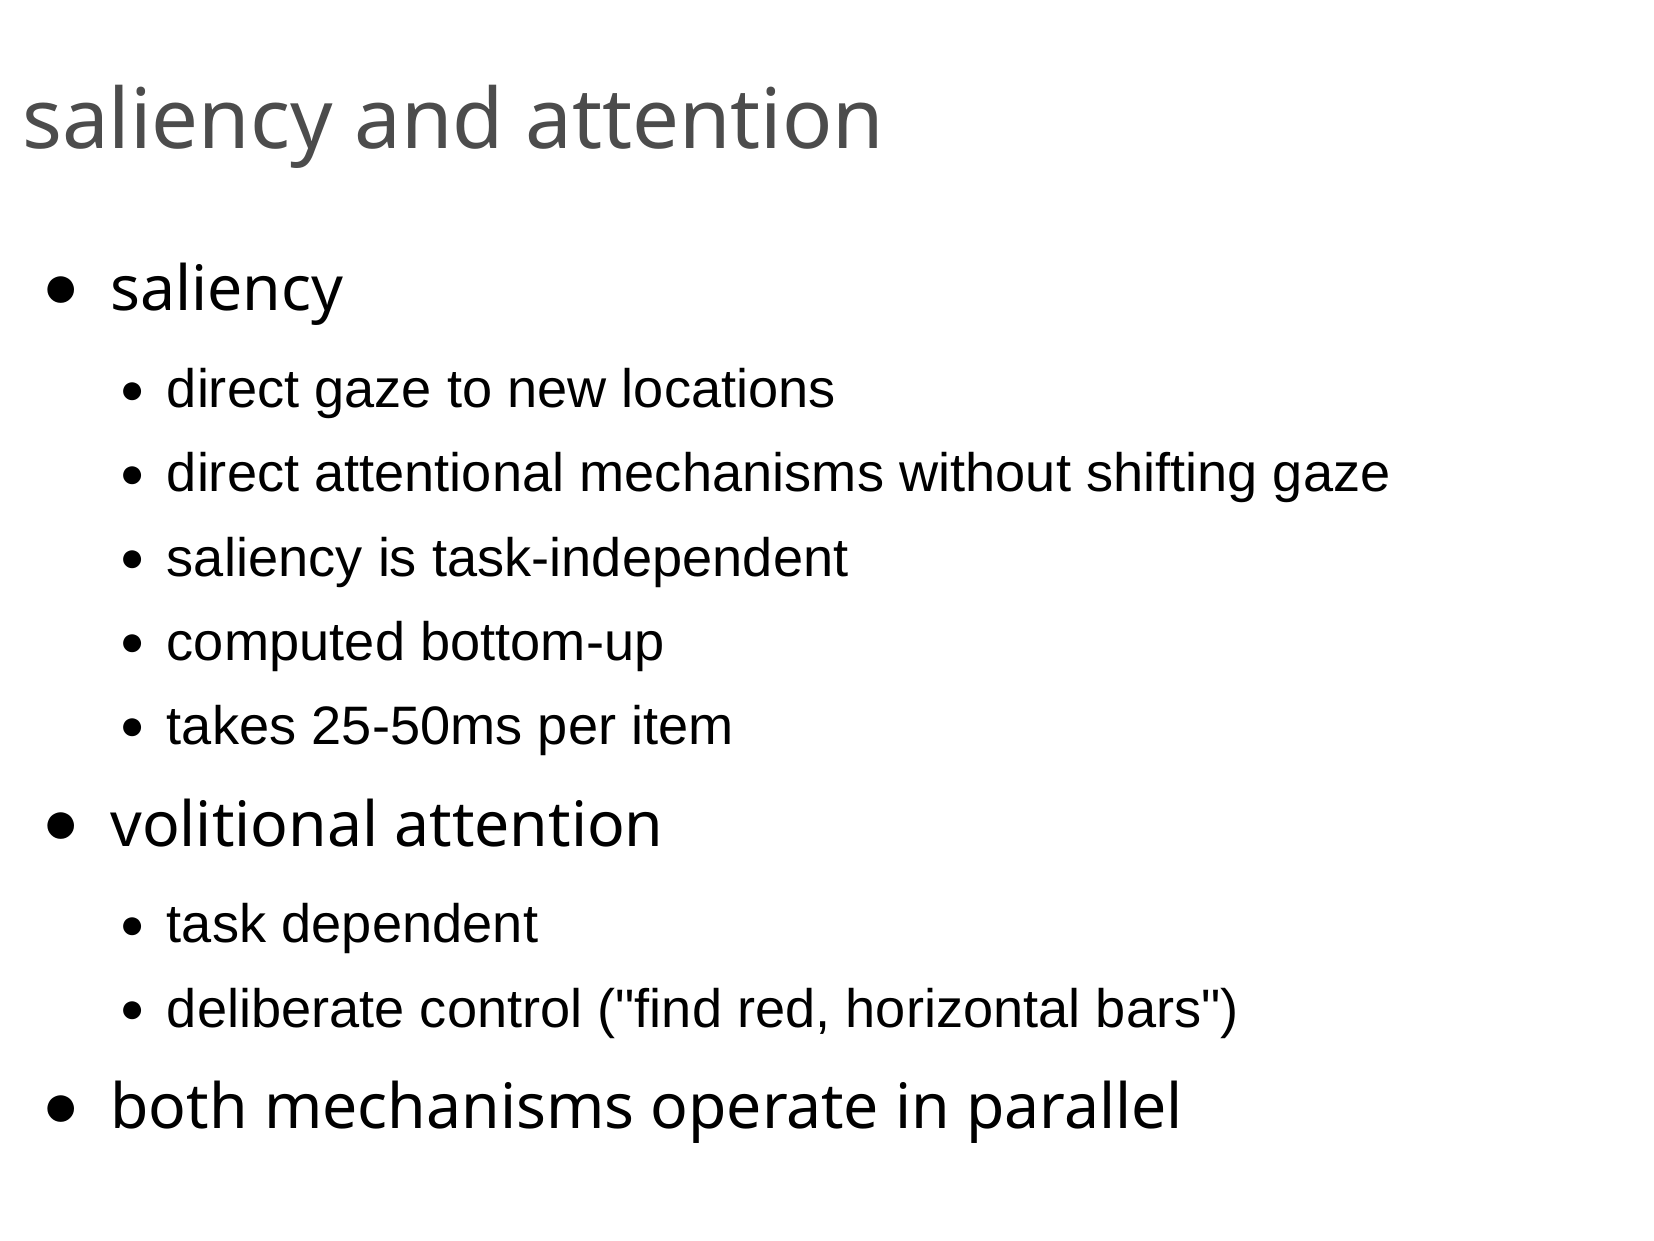

# saliency and attention
saliency
direct gaze to new locations
direct attentional mechanisms without shifting gaze
saliency is task-independent
computed bottom-up
takes 25-50ms per item
volitional attention
task dependent
deliberate control ("find red, horizontal bars")
both mechanisms operate in parallel